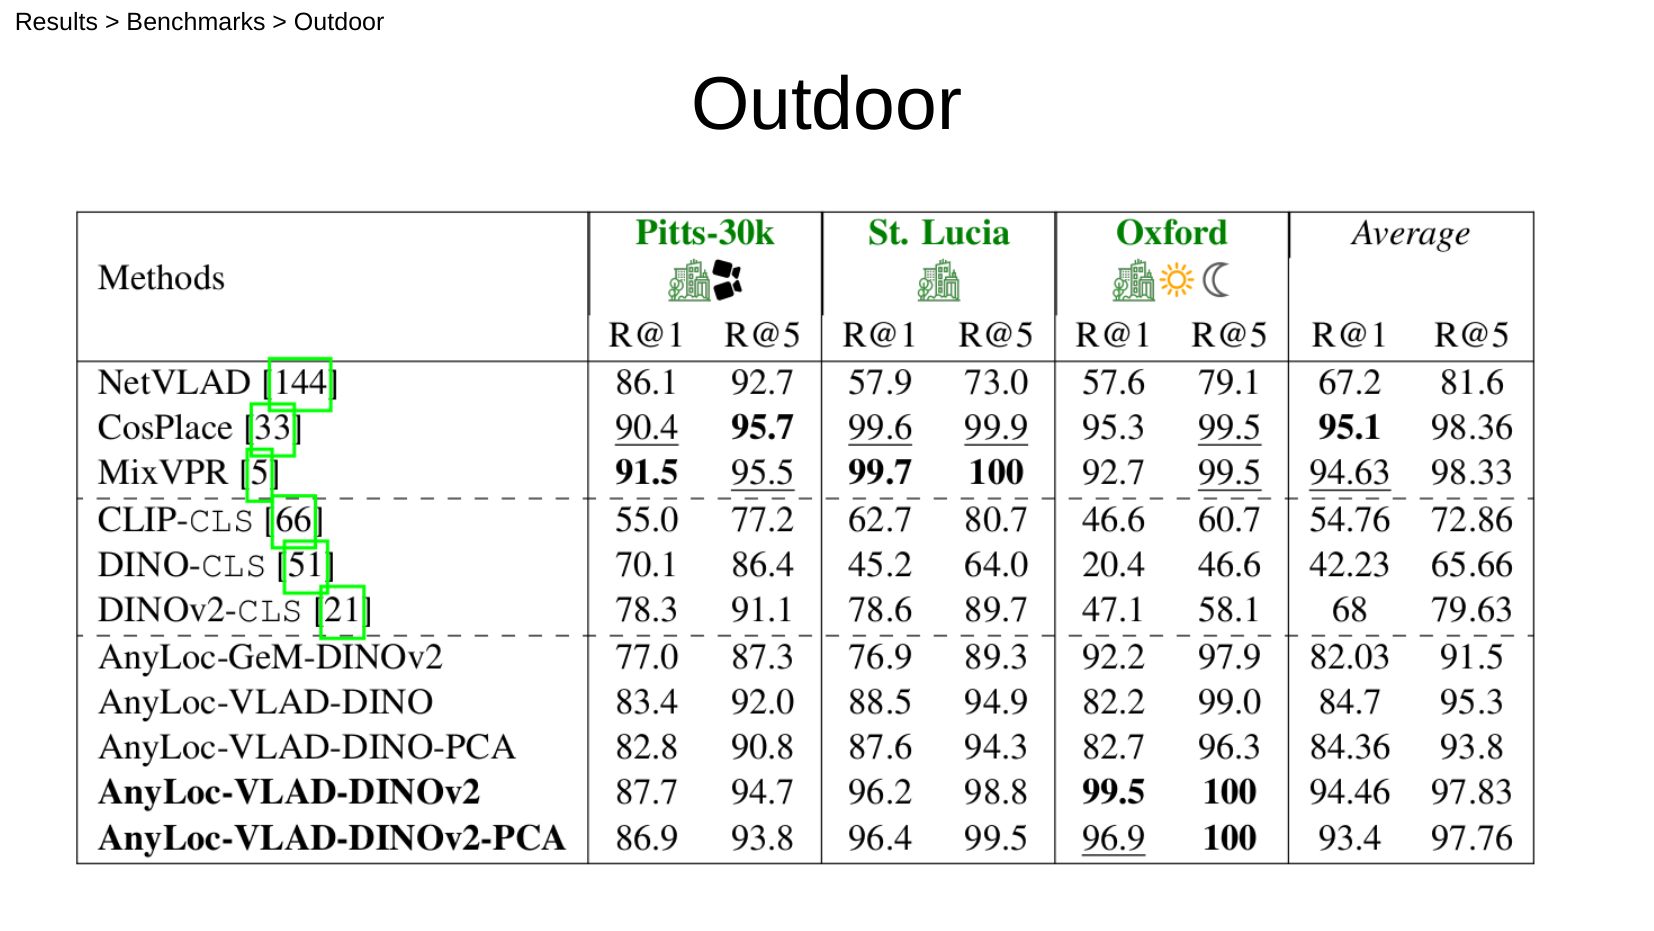

Results > Benchmarks > Outdoor
# Outdoor